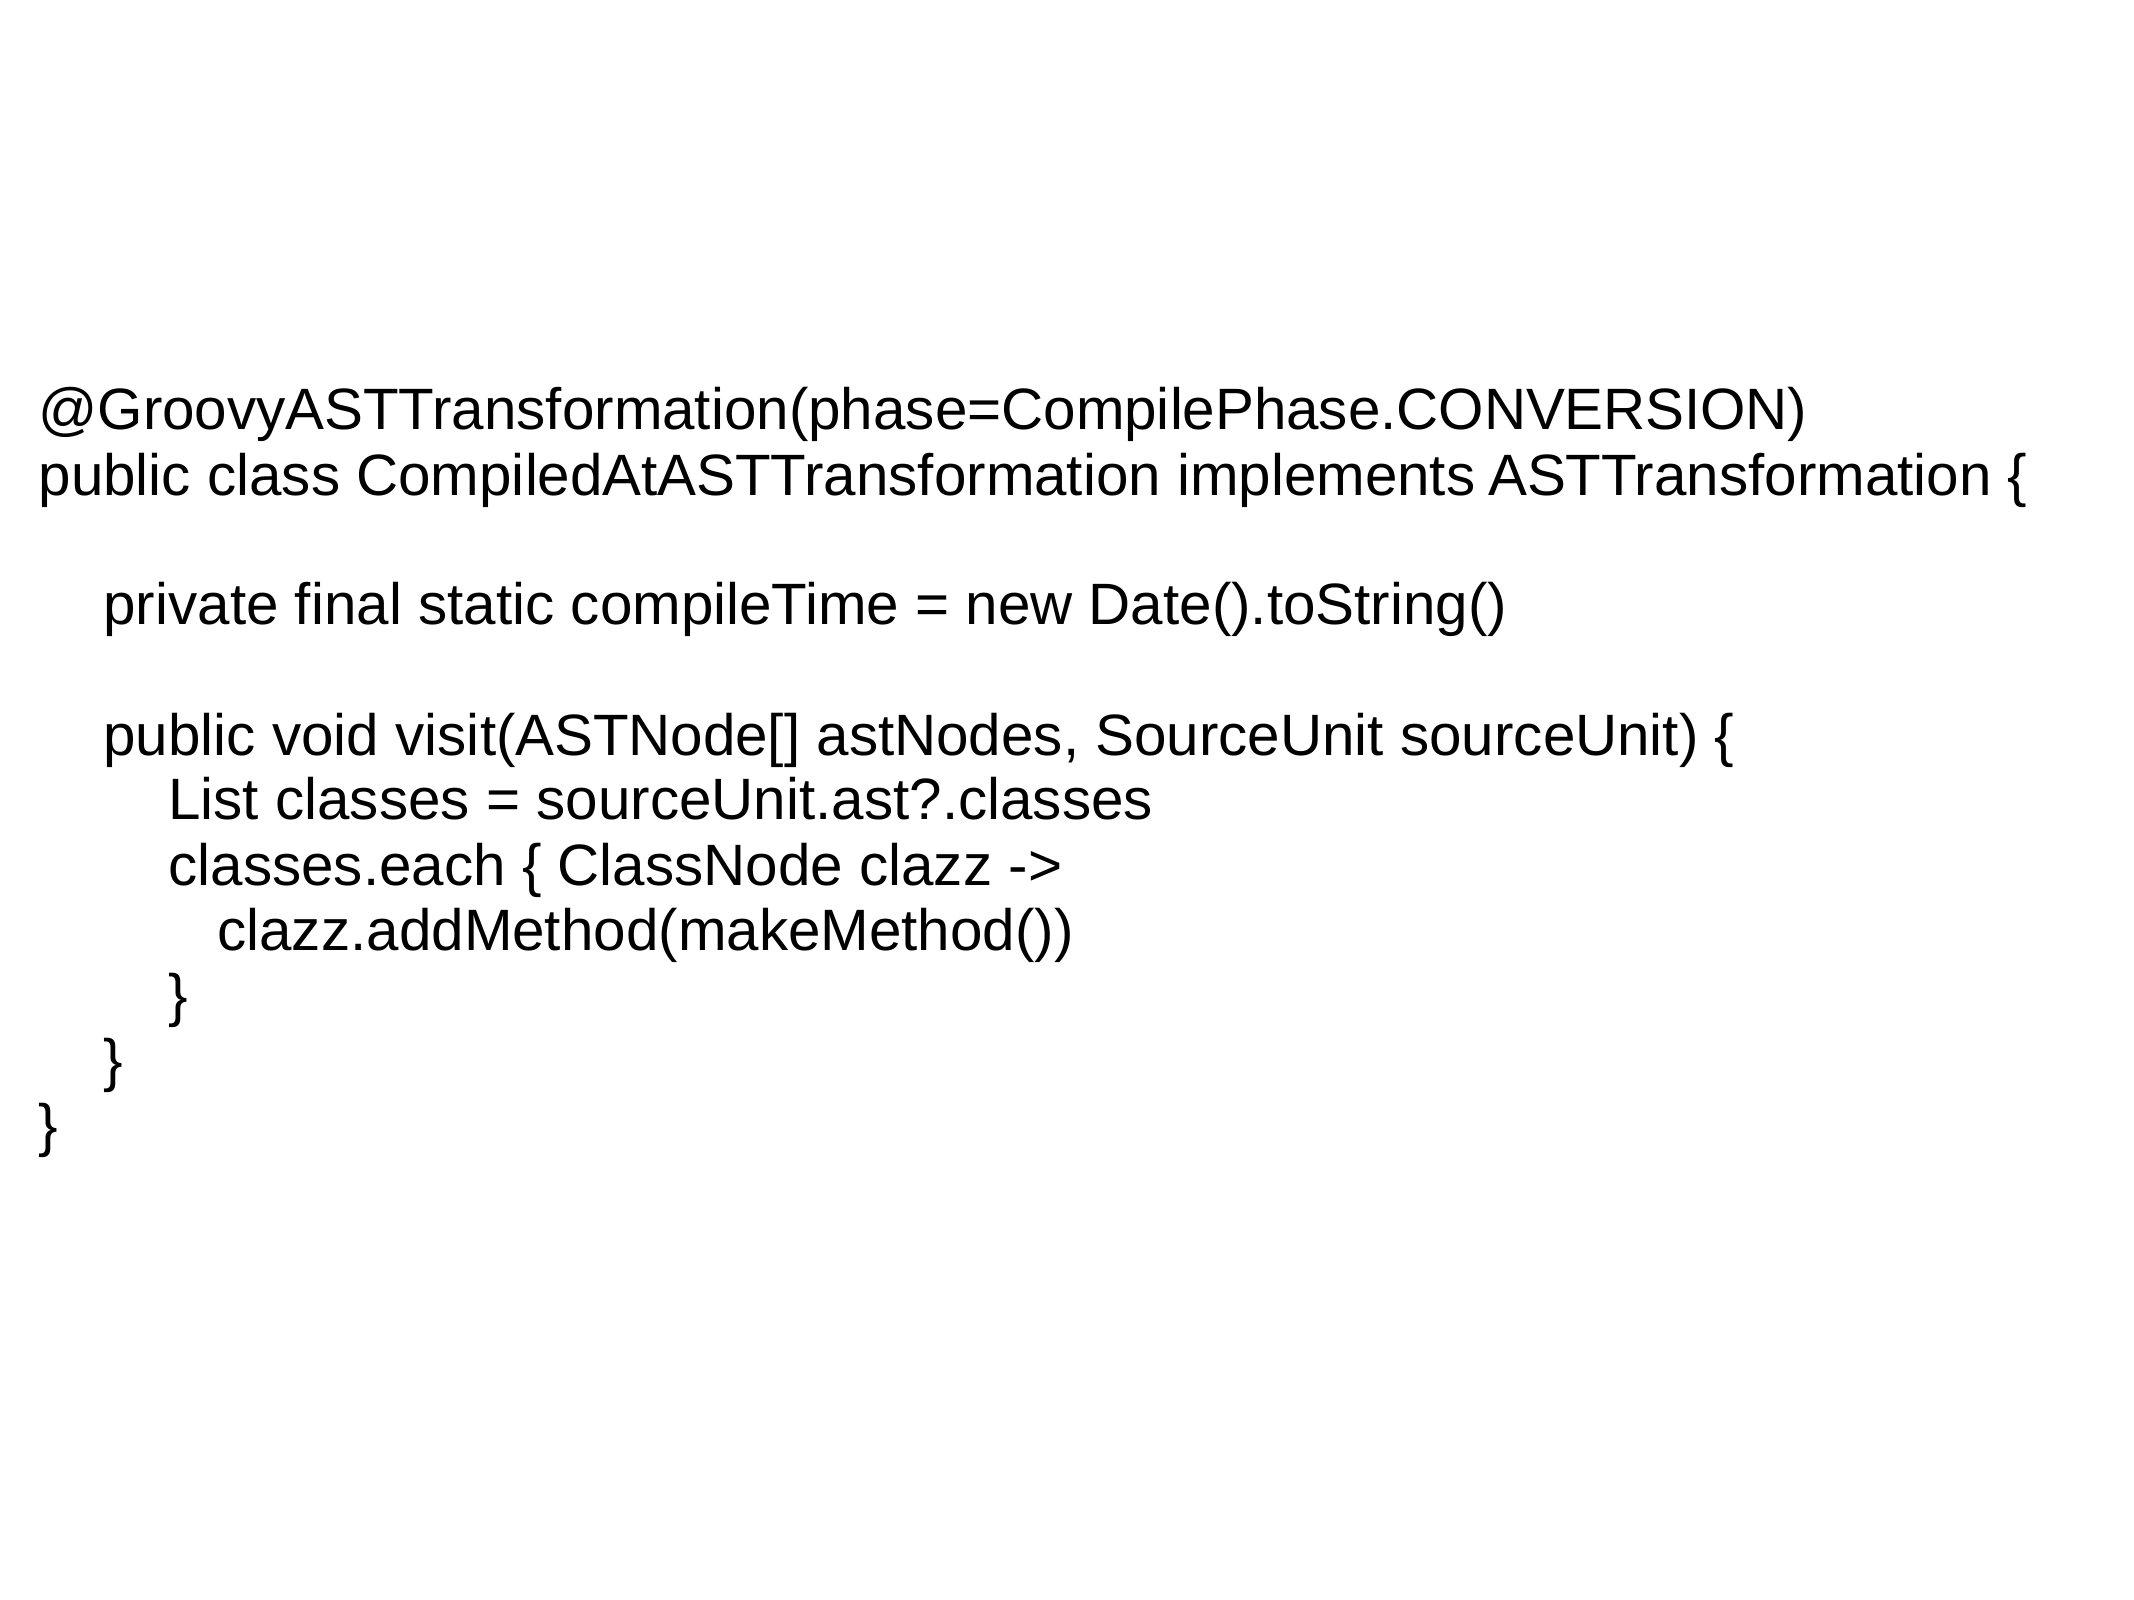

@GroovyASTTransformation(phase=CompilePhase.CONVERSION)
public class CompiledAtASTTransformation implements ASTTransformation {
 private final static compileTime = new Date().toString()
 public void visit(ASTNode[] astNodes, SourceUnit sourceUnit) {
 List classes = sourceUnit.ast?.classes
 classes.each { ClassNode clazz ->
 clazz.addMethod(makeMethod())
 }
 }
}